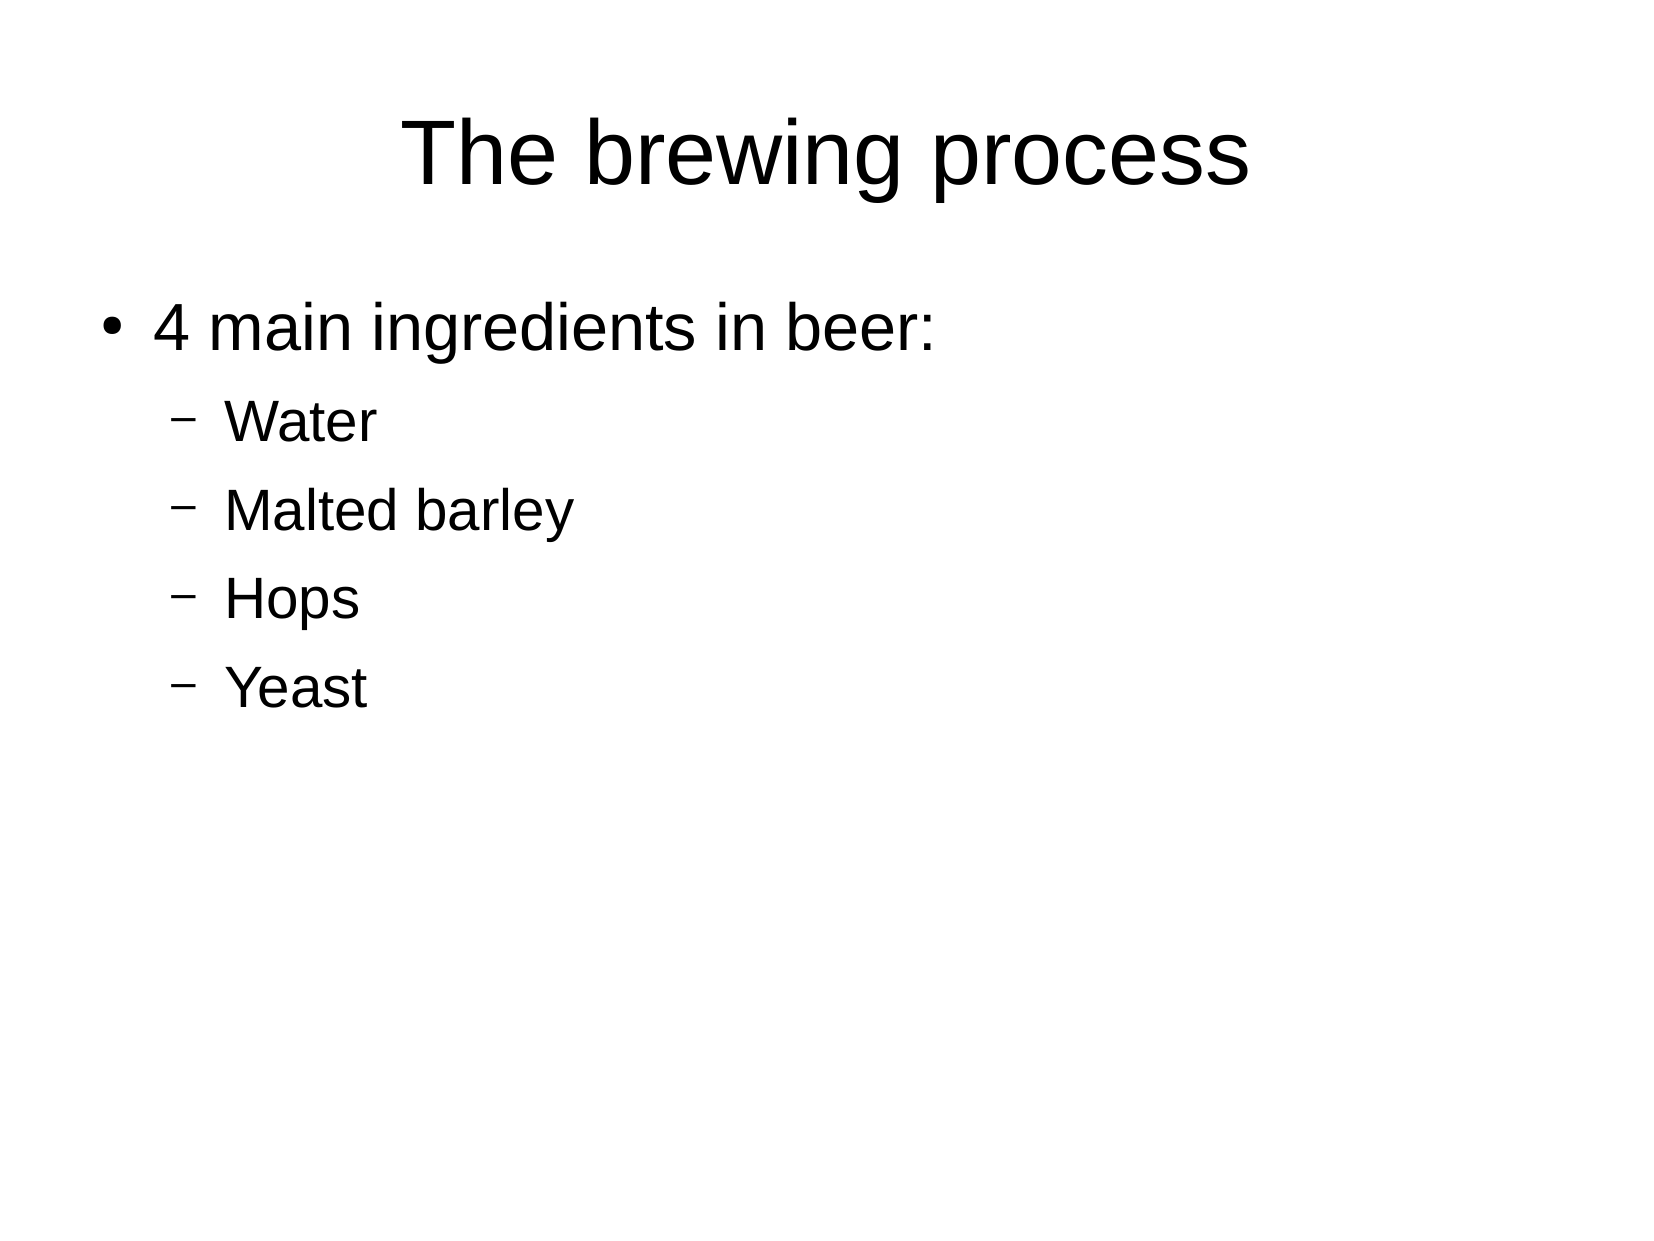

# The brewing process
4 main ingredients in beer:
Water
Malted barley
Hops
Yeast